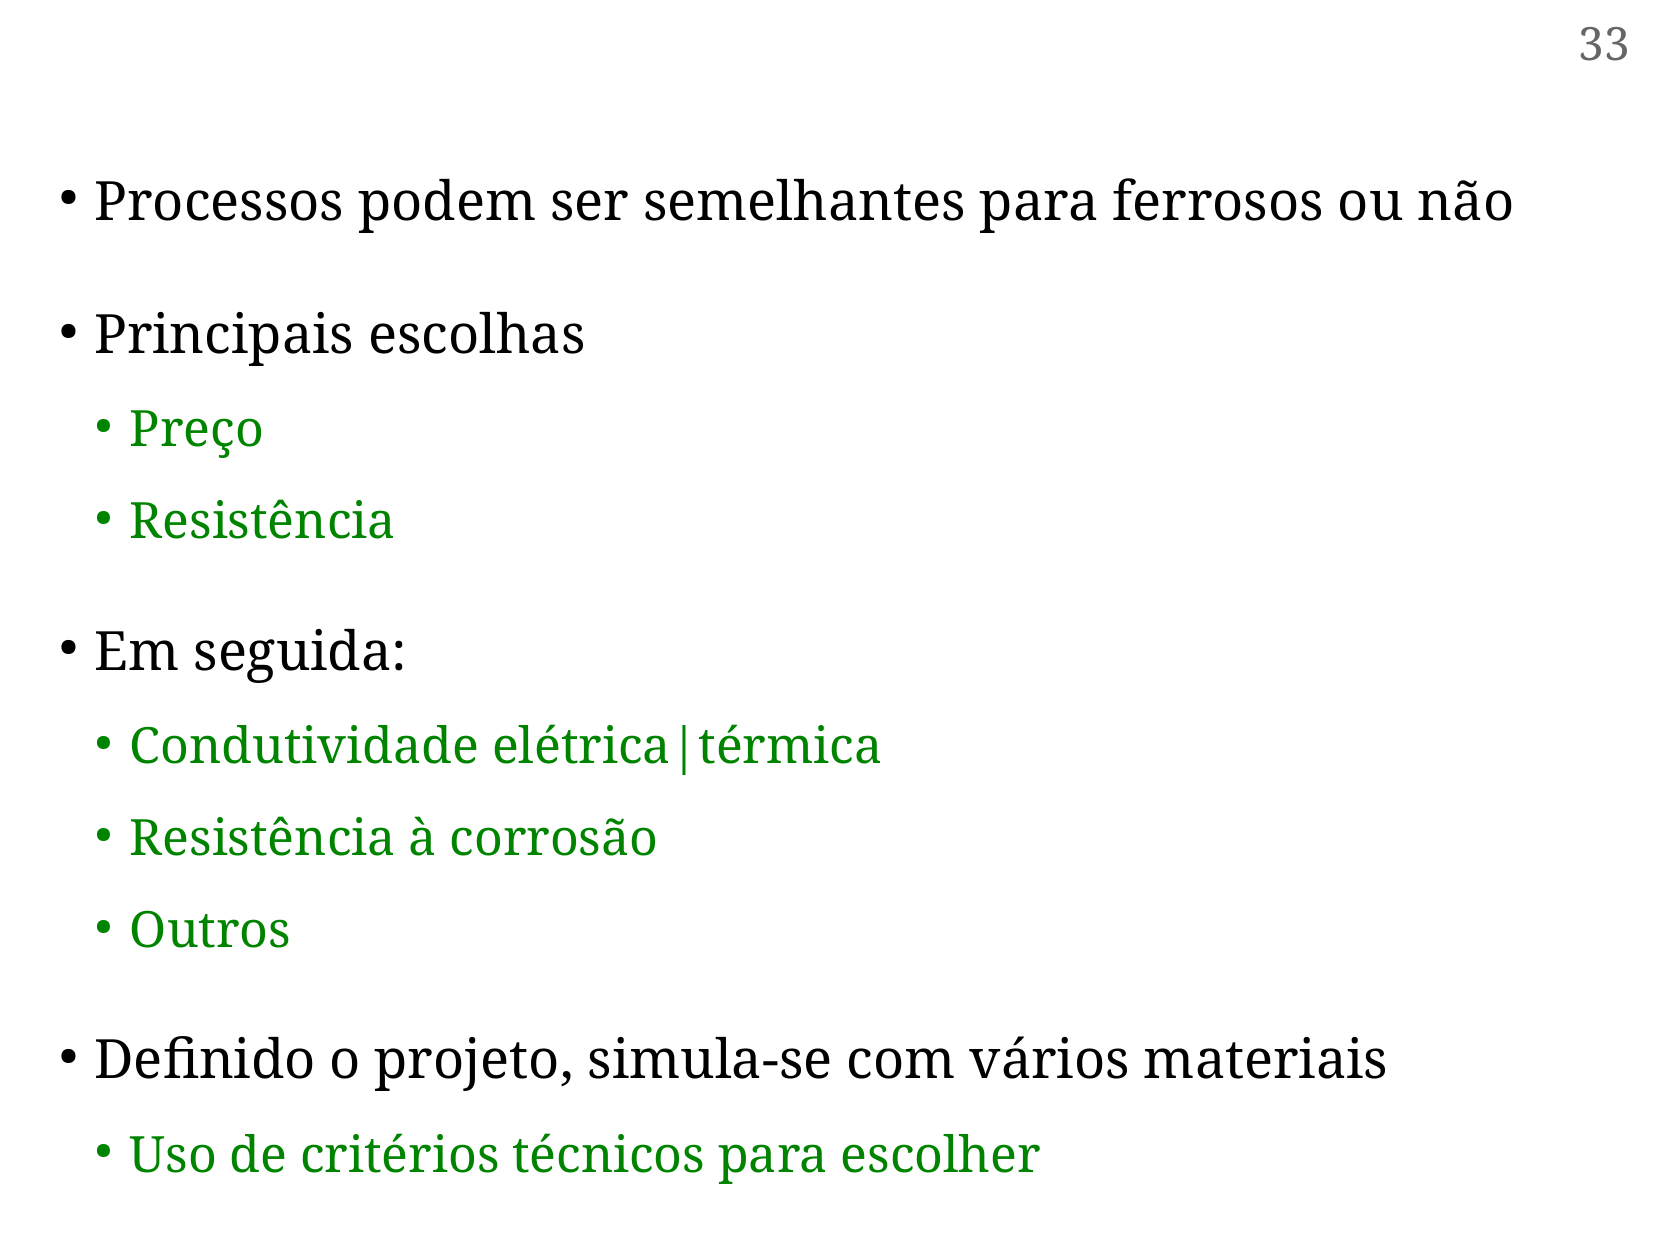

33
#
Processos podem ser semelhantes para ferrosos ou não
Principais escolhas
Preço
Resistência
Em seguida:
Condutividade elétrica|térmica
Resistência à corrosão
Outros
Definido o projeto, simula-se com vários materiais
Uso de critérios técnicos para escolher